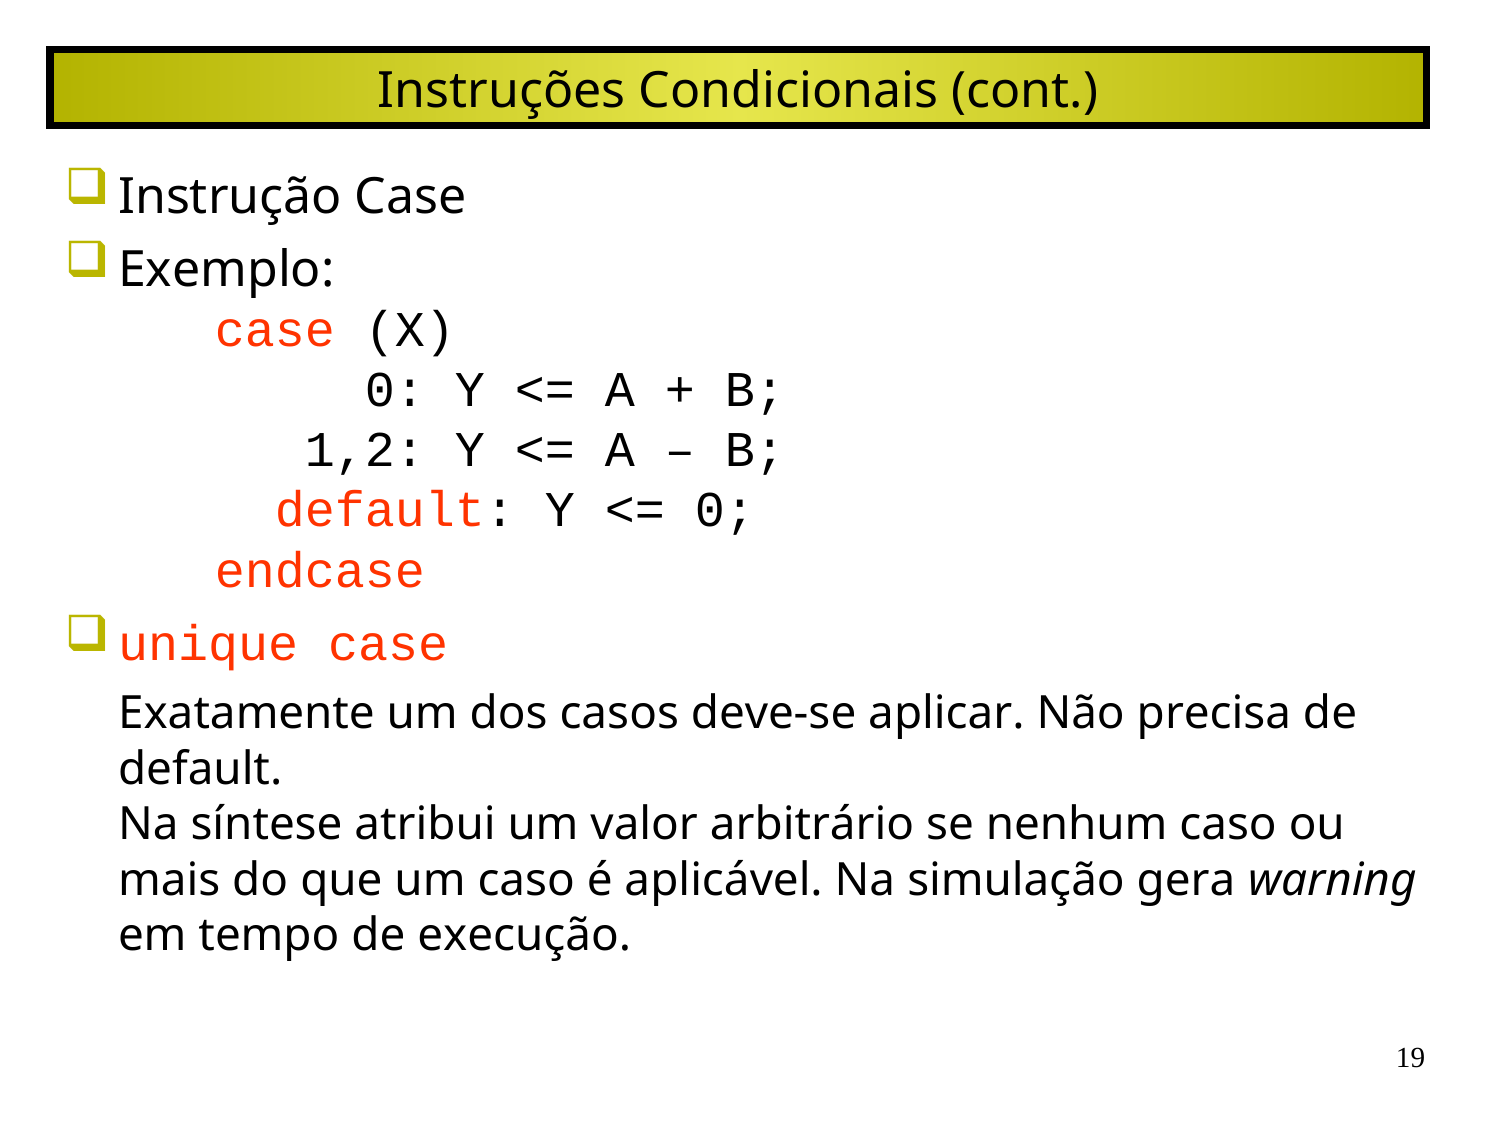

# Instruções Condicionais (cont.)‏
Instrução Case
Exemplo:
case (X)‏
 0: Y <= A + B;
 1,2: Y <= A – B;
 default: Y <= 0;
endcase
unique case
Exatamente um dos casos deve-se aplicar. Não precisa de default.
Na síntese atribui um valor arbitrário se nenhum caso ou mais do que um caso é aplicável. Na simulação gera warning em tempo de execução.
19